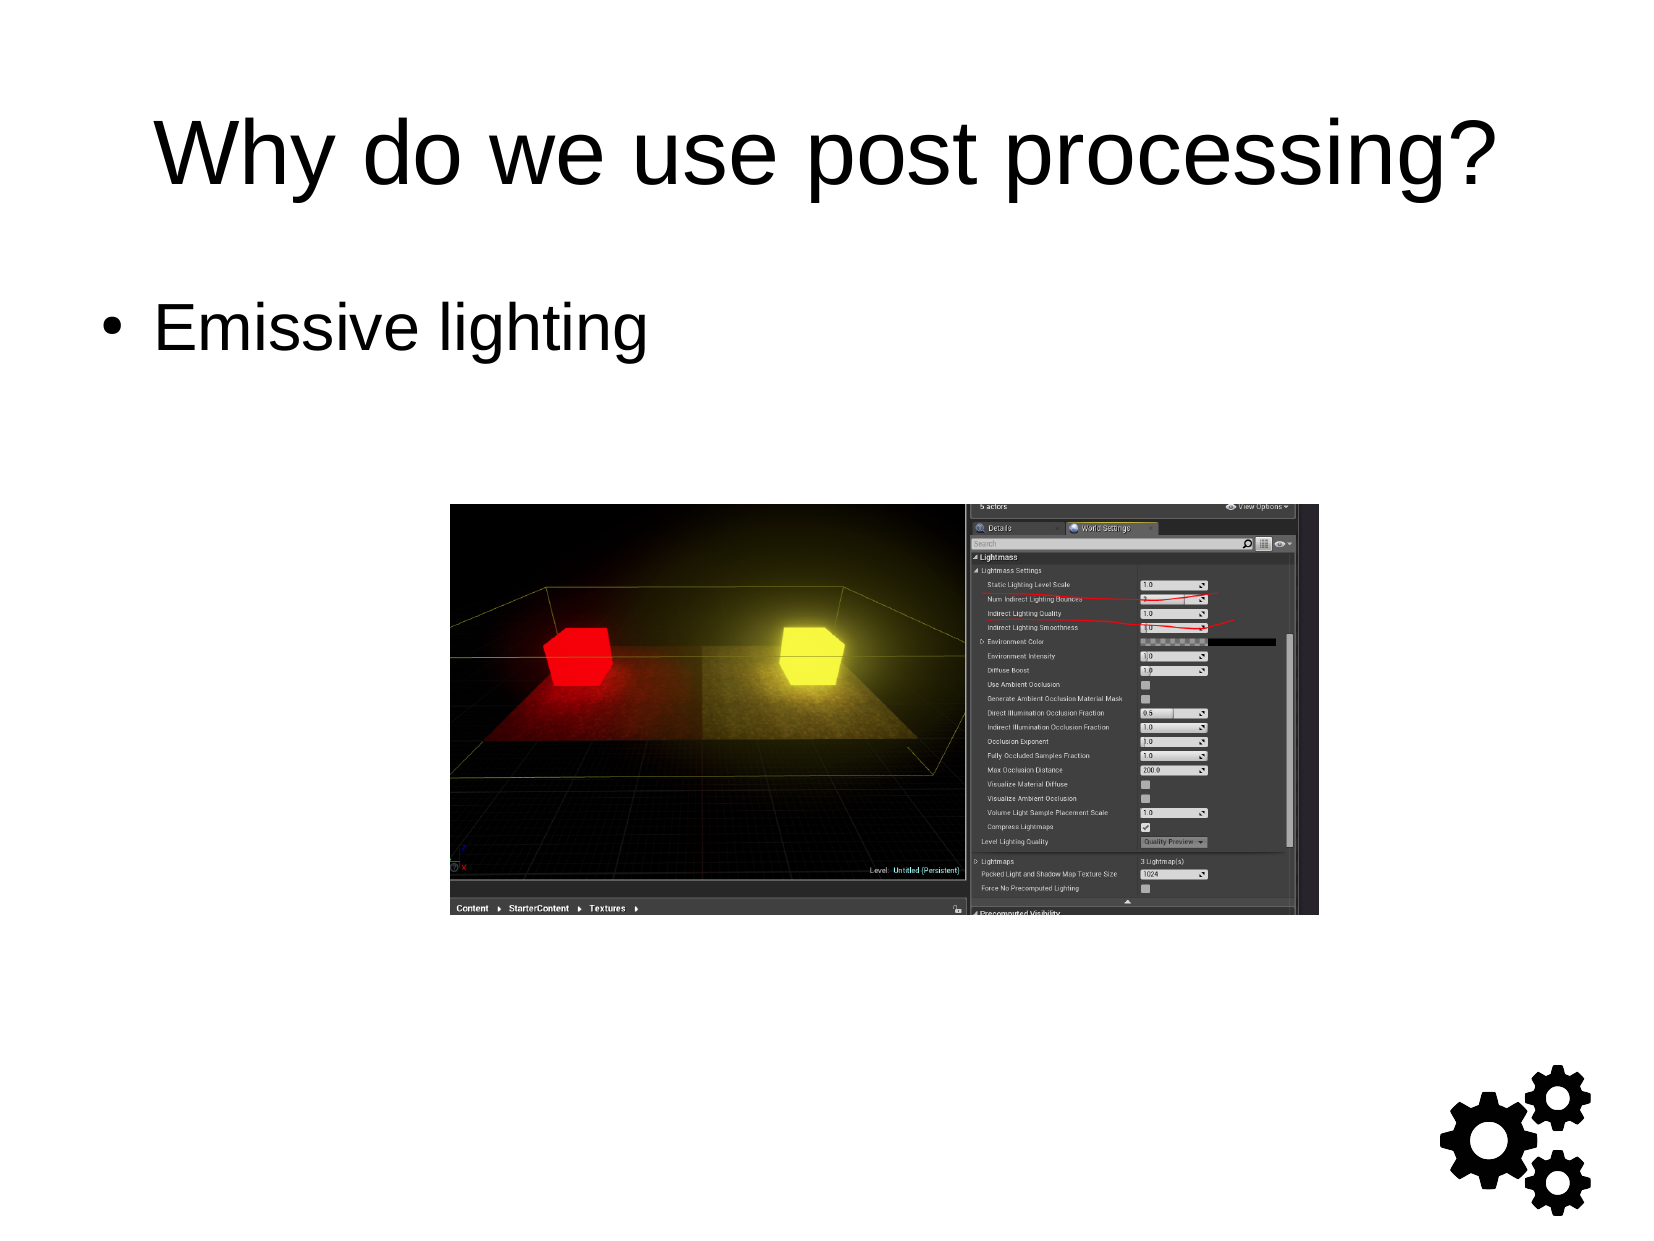

# Why do we use post processing?
Emissive lighting